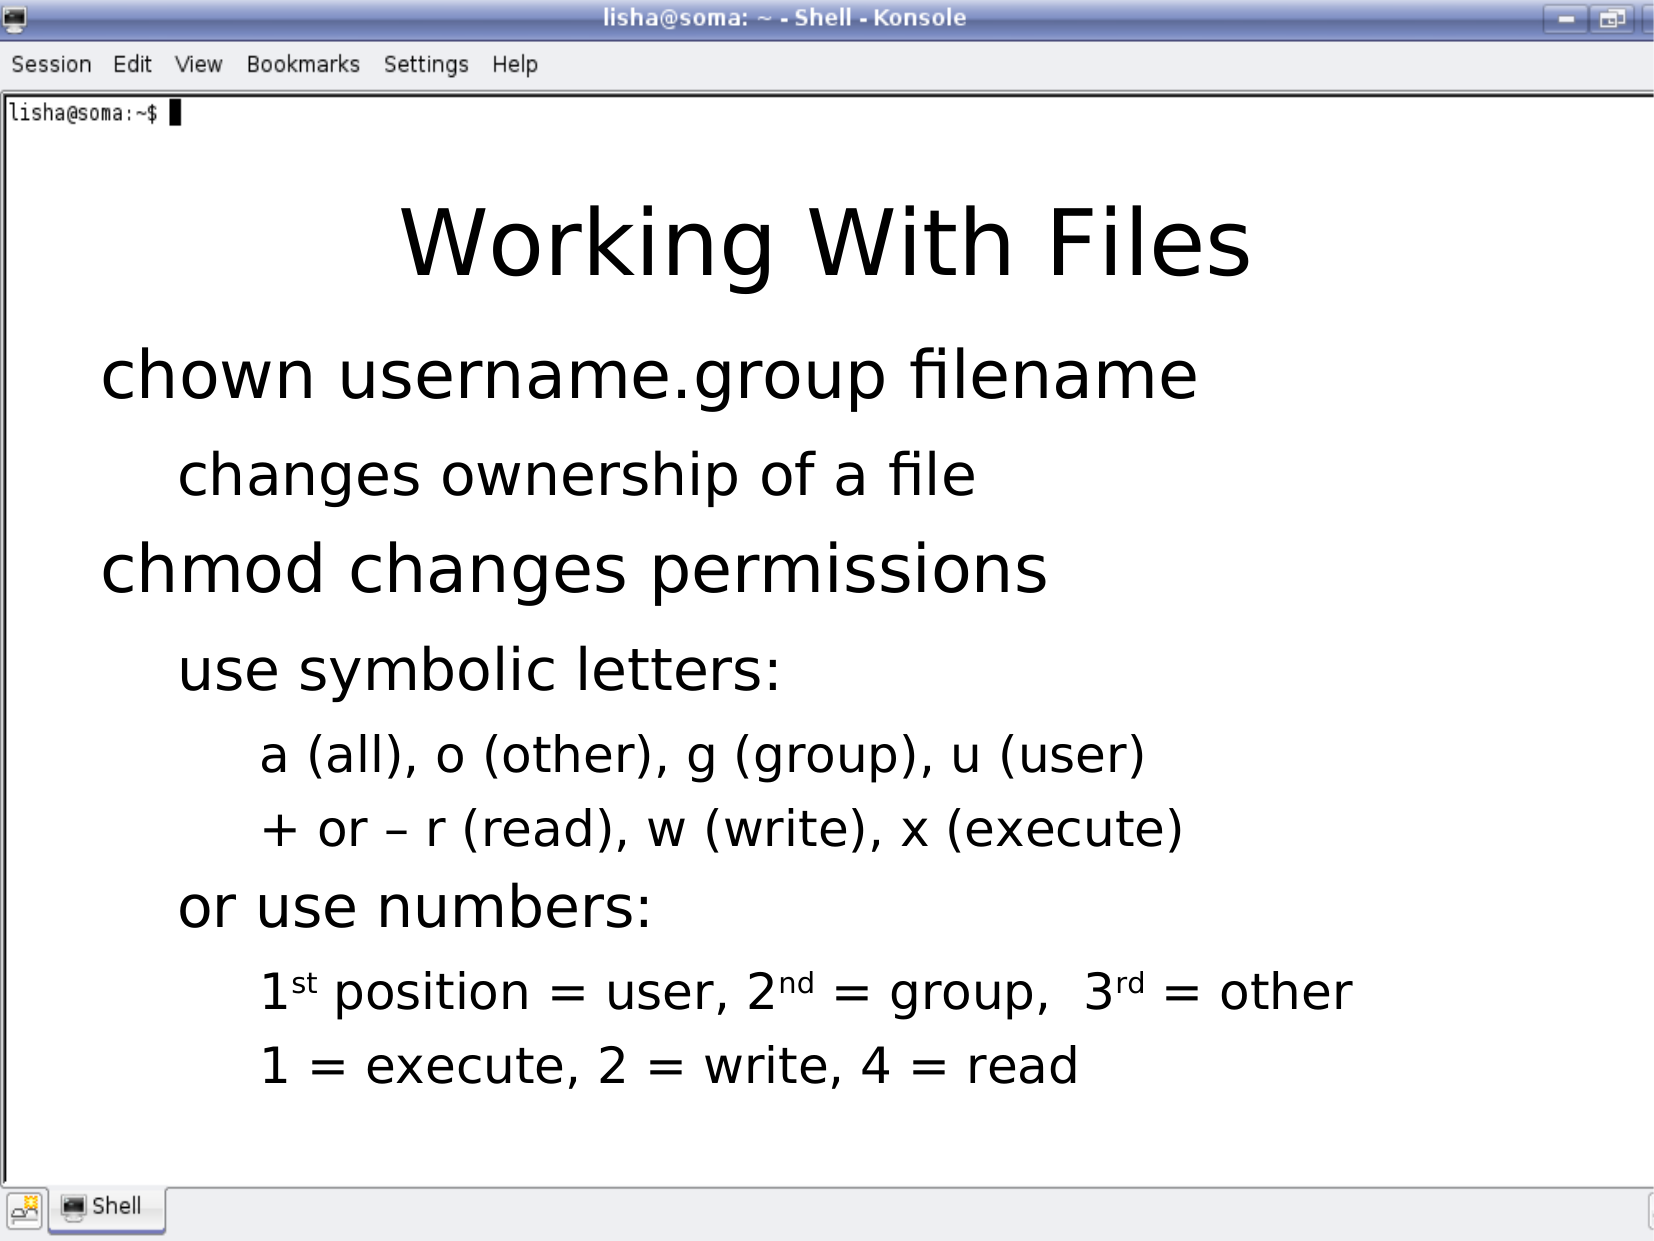

# Working With Files
chown username.group filename
changes ownership of a file
chmod changes permissions
use symbolic letters:
a (all), o (other), g (group), u (user)‏
+ or – r (read), w (write), x (execute)‏
or use numbers:
1st position = user, 2nd = group, 3rd = other
1 = execute, 2 = write, 4 = read